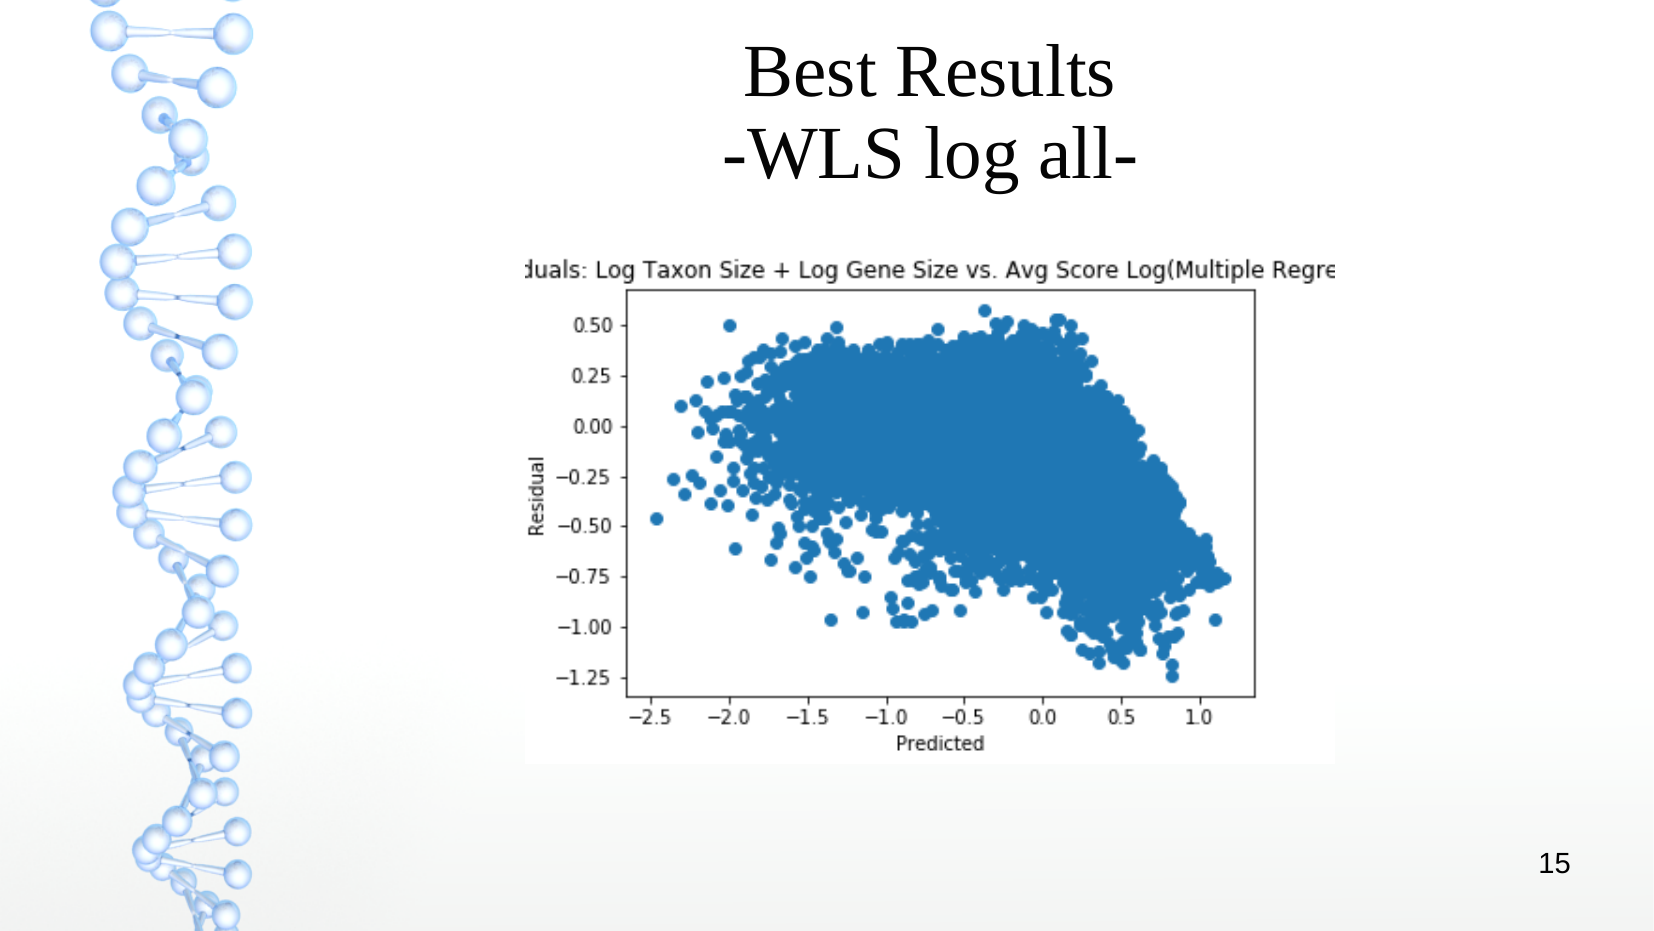

# Best Results -WLS log all-
15